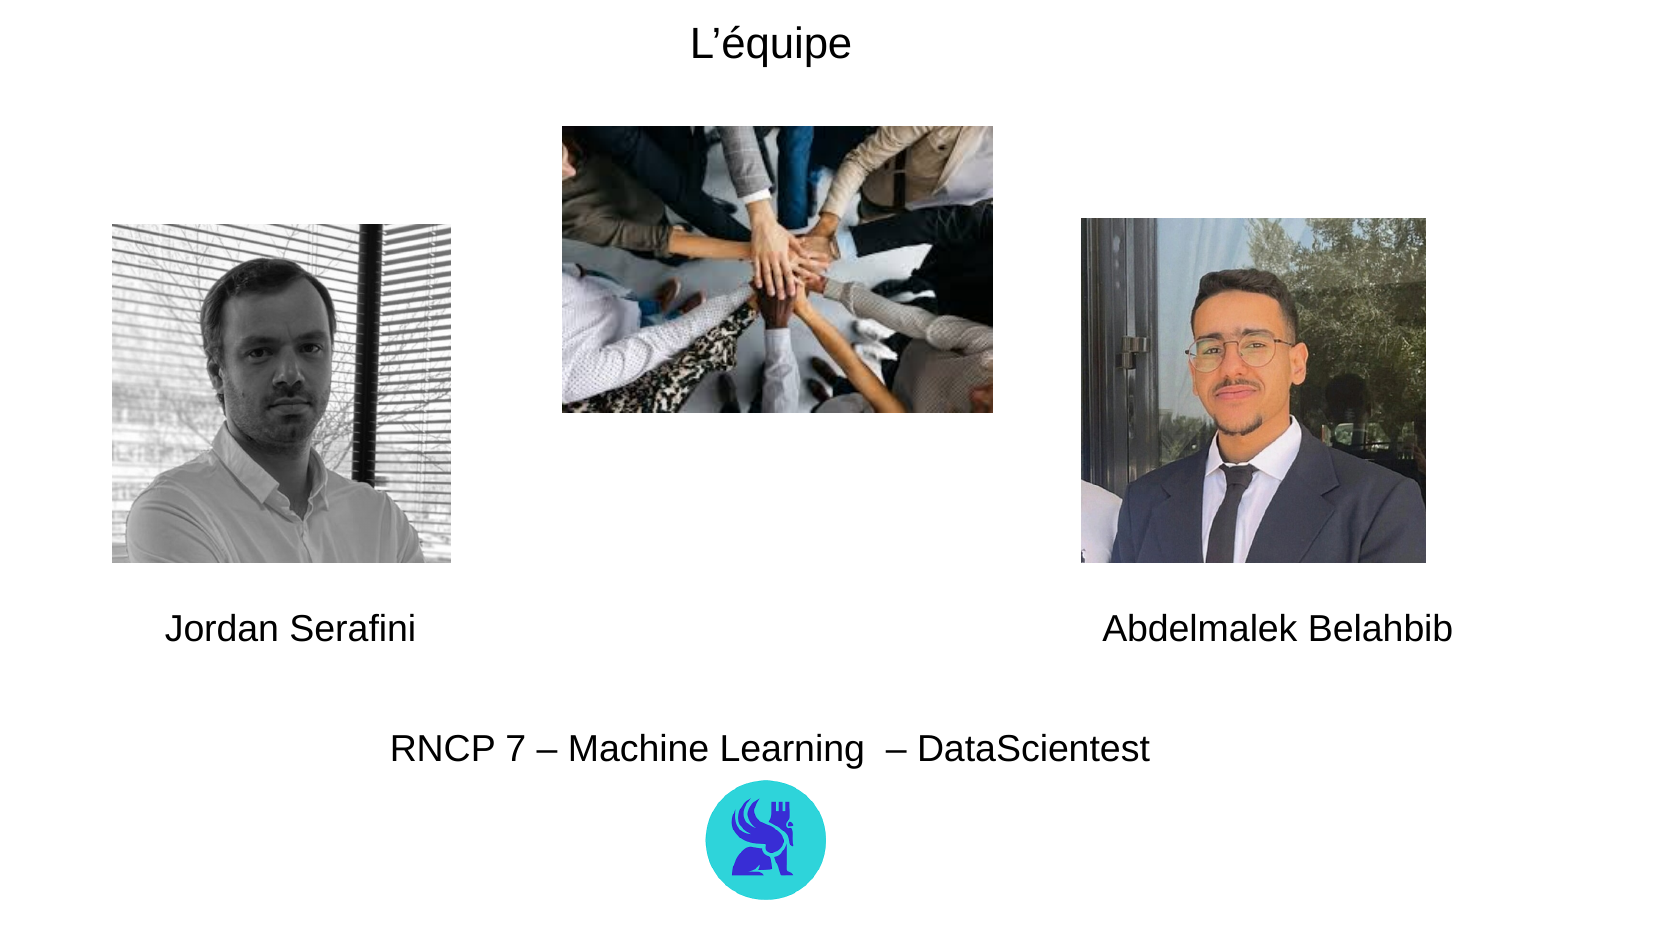

L’équipe
Jordan Serafini
Abdelmalek Belahbib
RNCP 7 – Machine Learning – DataScientest